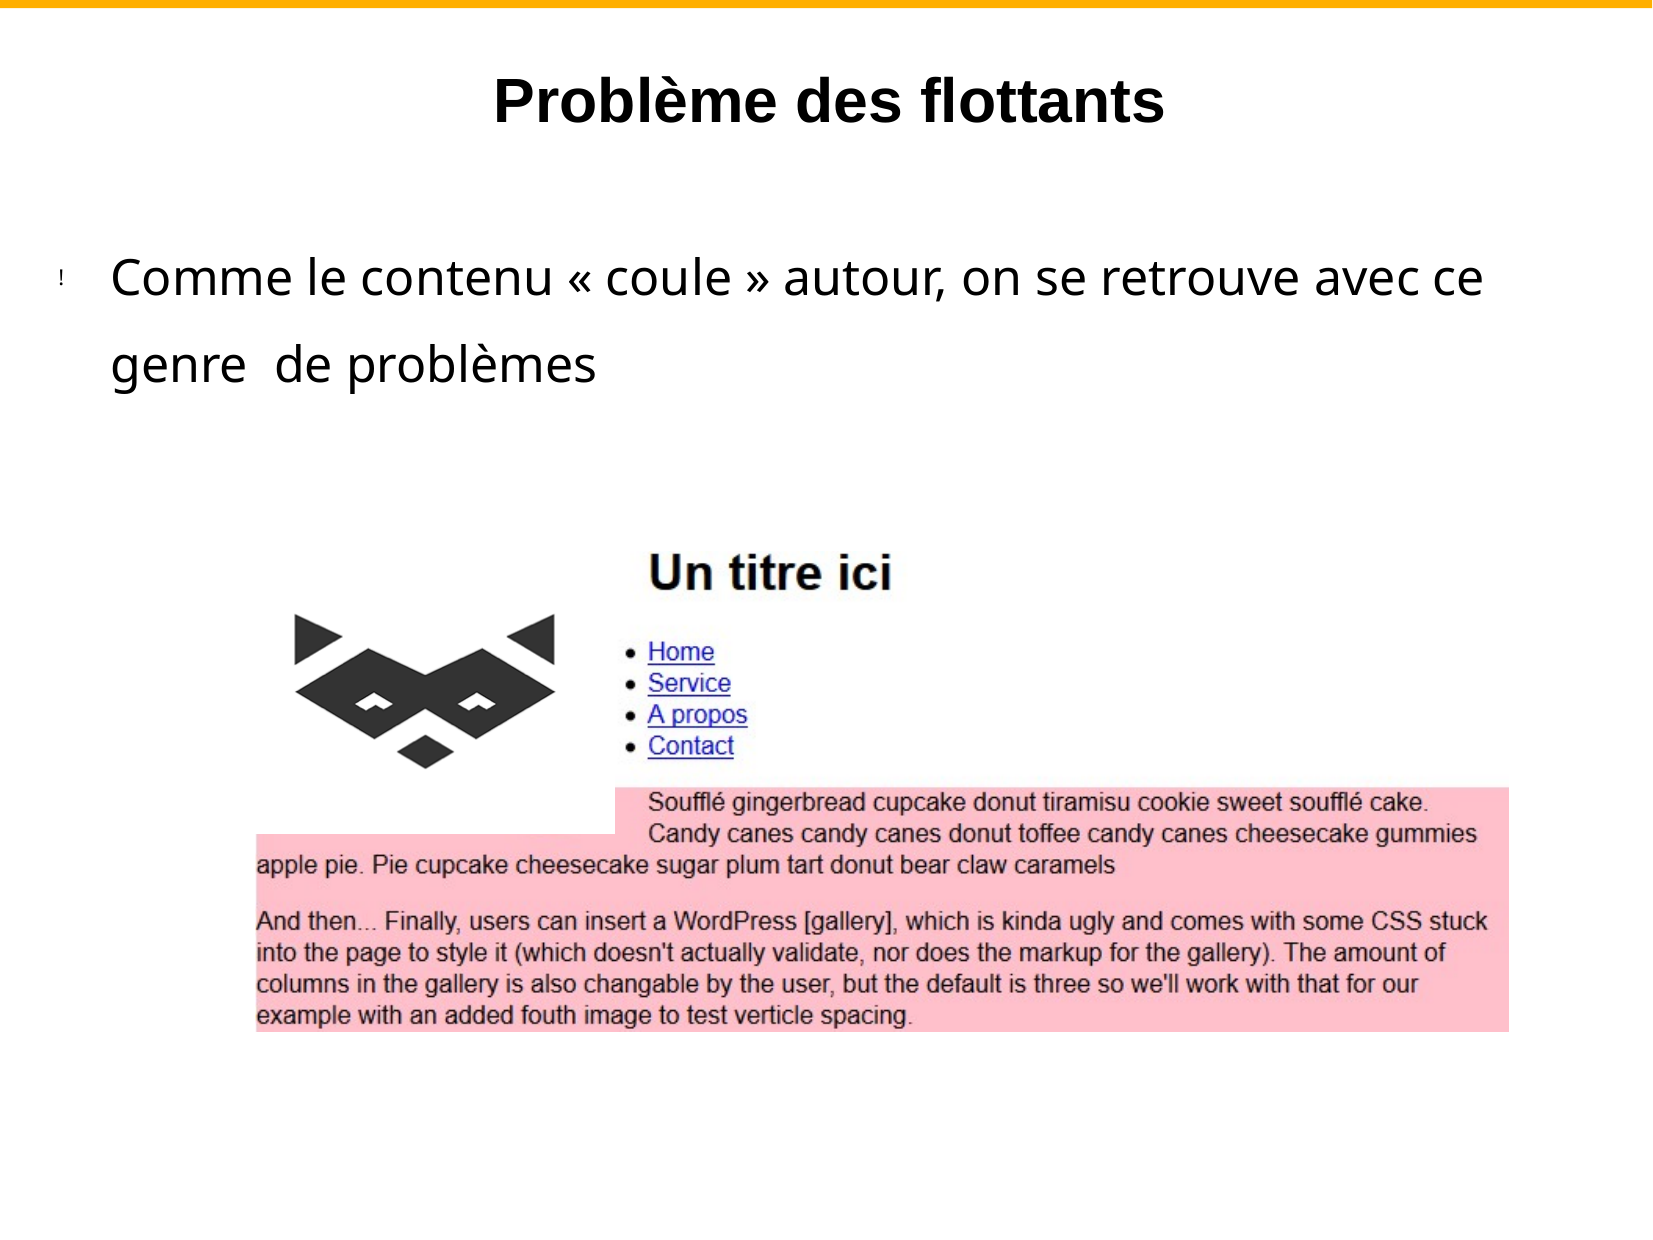

Problème des flottants
Comme le contenu « coule » autour, on se retrouve avec ce genre de problèmes
!